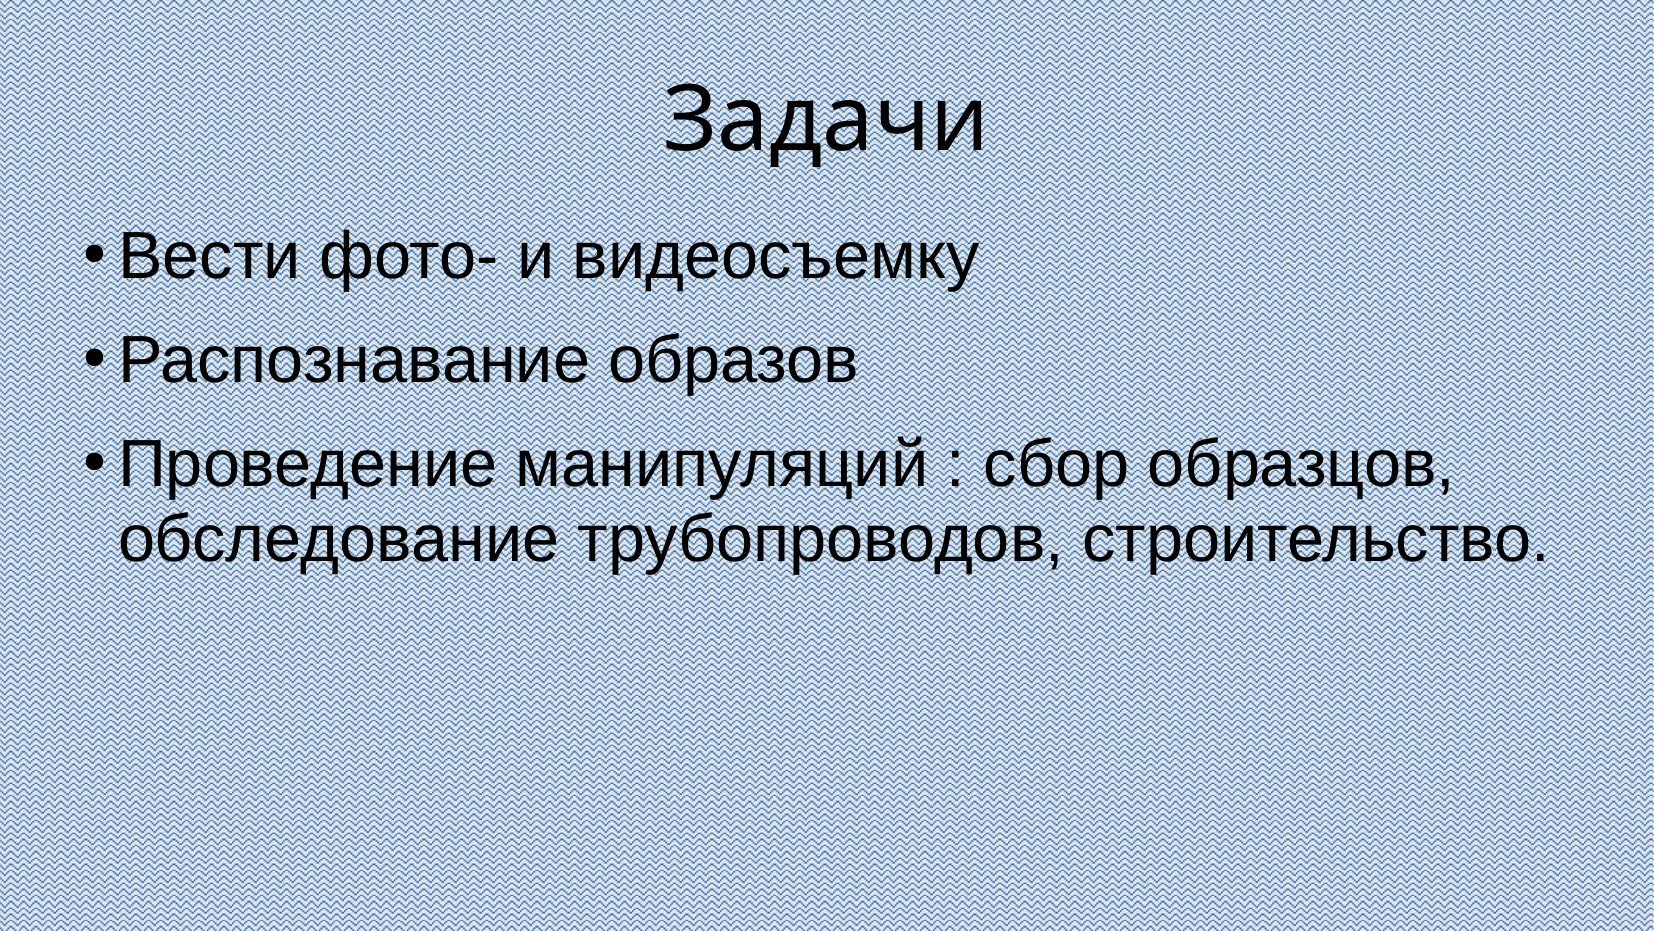

# Задачи
Вести фото- и видеосъемку
Распознавание образов
Проведение манипуляций : сбор образцов, обследование трубопроводов, строительство.